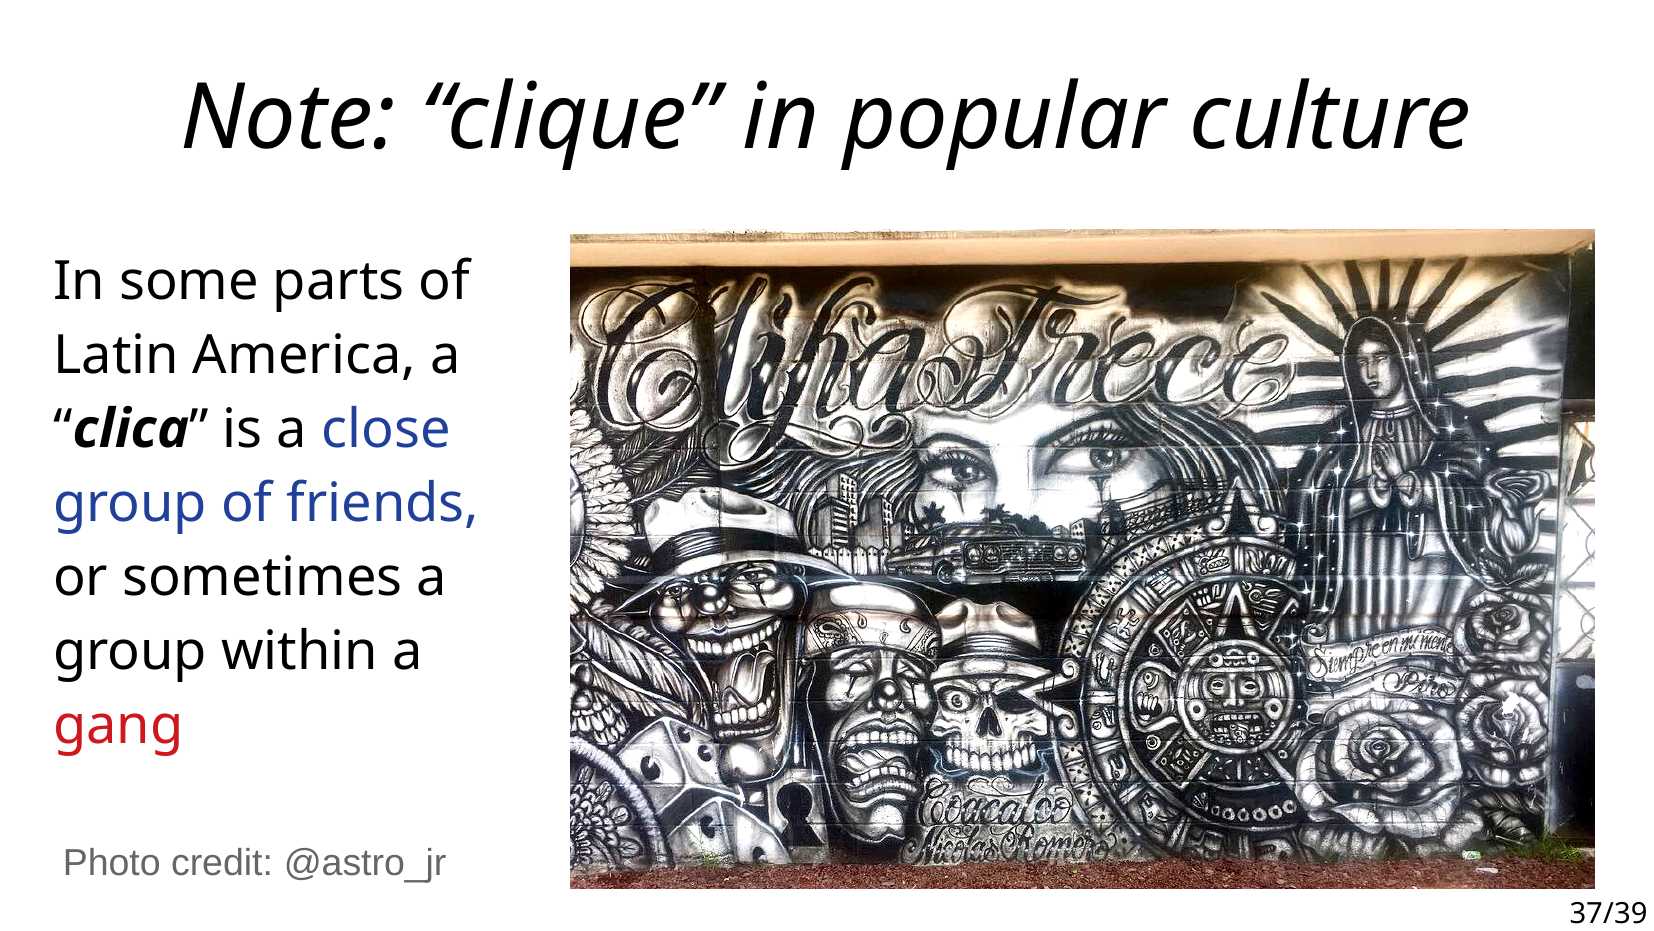

# Note: “clique” in popular culture
In some parts of Latin America, a “clica” is a close group of friends, or sometimes a group within a gang
Photo credit: @astro_jr
37